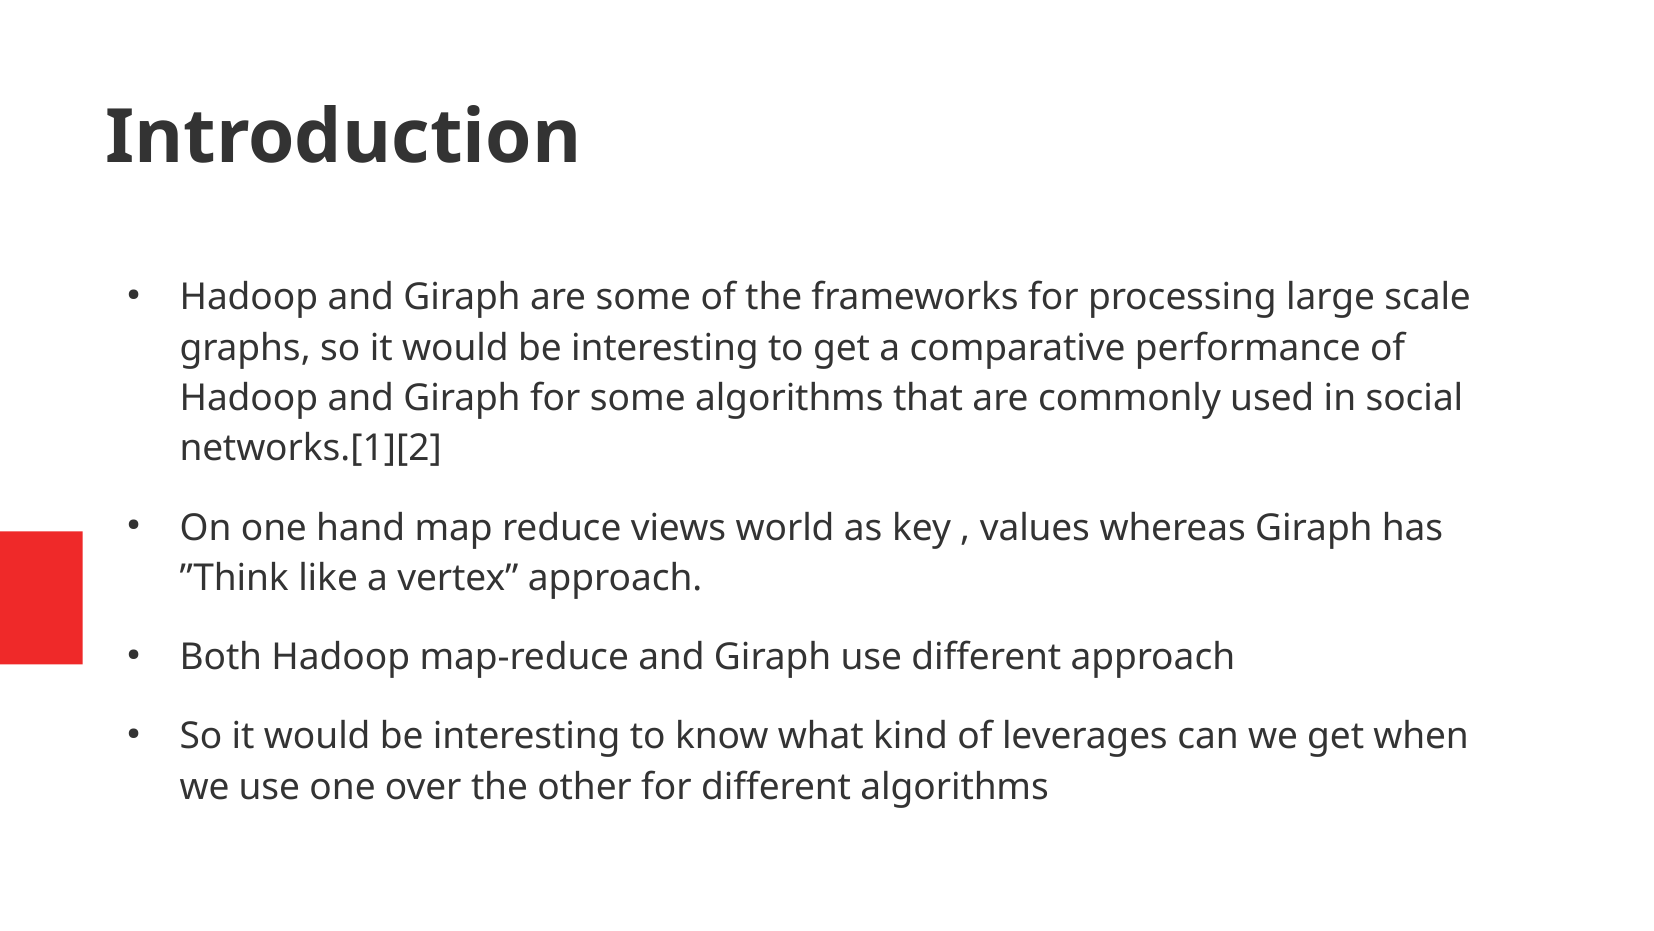

# Introduction
Hadoop and Giraph are some of the frameworks for processing large scale graphs, so it would be interesting to get a comparative performance of Hadoop and Giraph for some algorithms that are commonly used in social networks.[1][2]
On one hand map reduce views world as key , values whereas Giraph has ”Think like a vertex” approach.
Both Hadoop map-reduce and Giraph use different approach
So it would be interesting to know what kind of leverages can we get when we use one over the other for different algorithms